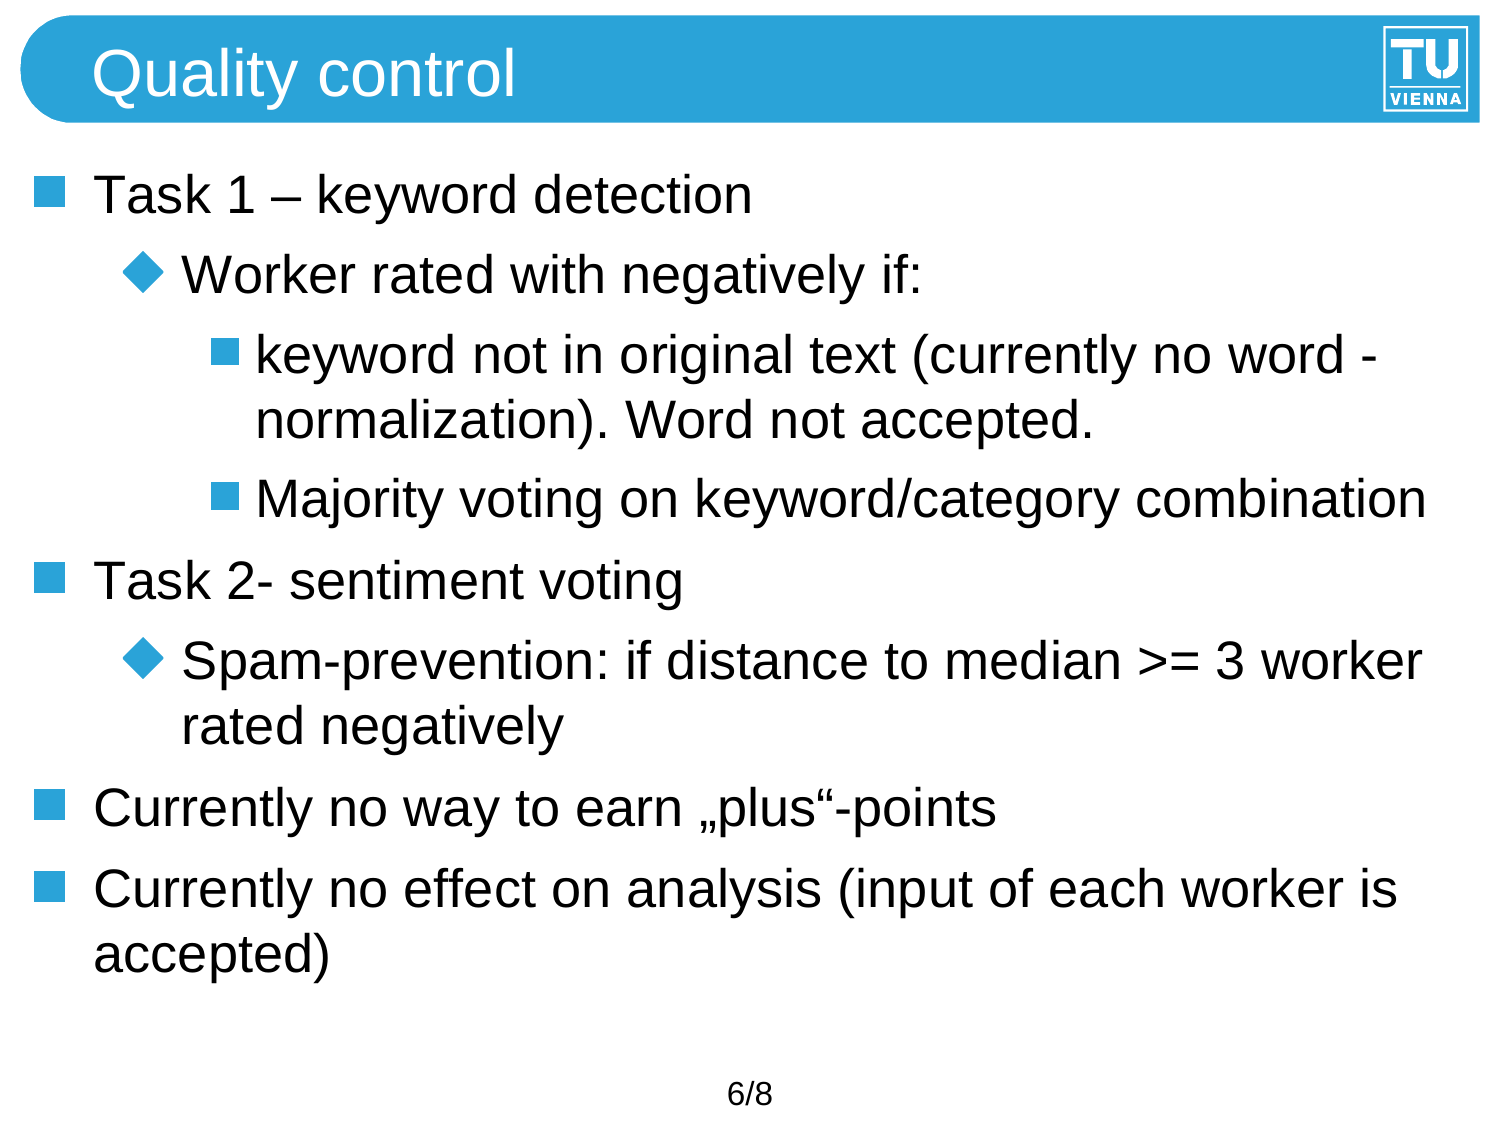

# Quality control
Task 1 – keyword detection
Worker rated with negatively if:
keyword not in original text (currently no word - normalization). Word not accepted.
Majority voting on keyword/category combination
Task 2- sentiment voting
Spam-prevention: if distance to median >= 3 worker rated negatively
Currently no way to earn „plus“-points
Currently no effect on analysis (input of each worker is accepted)
6